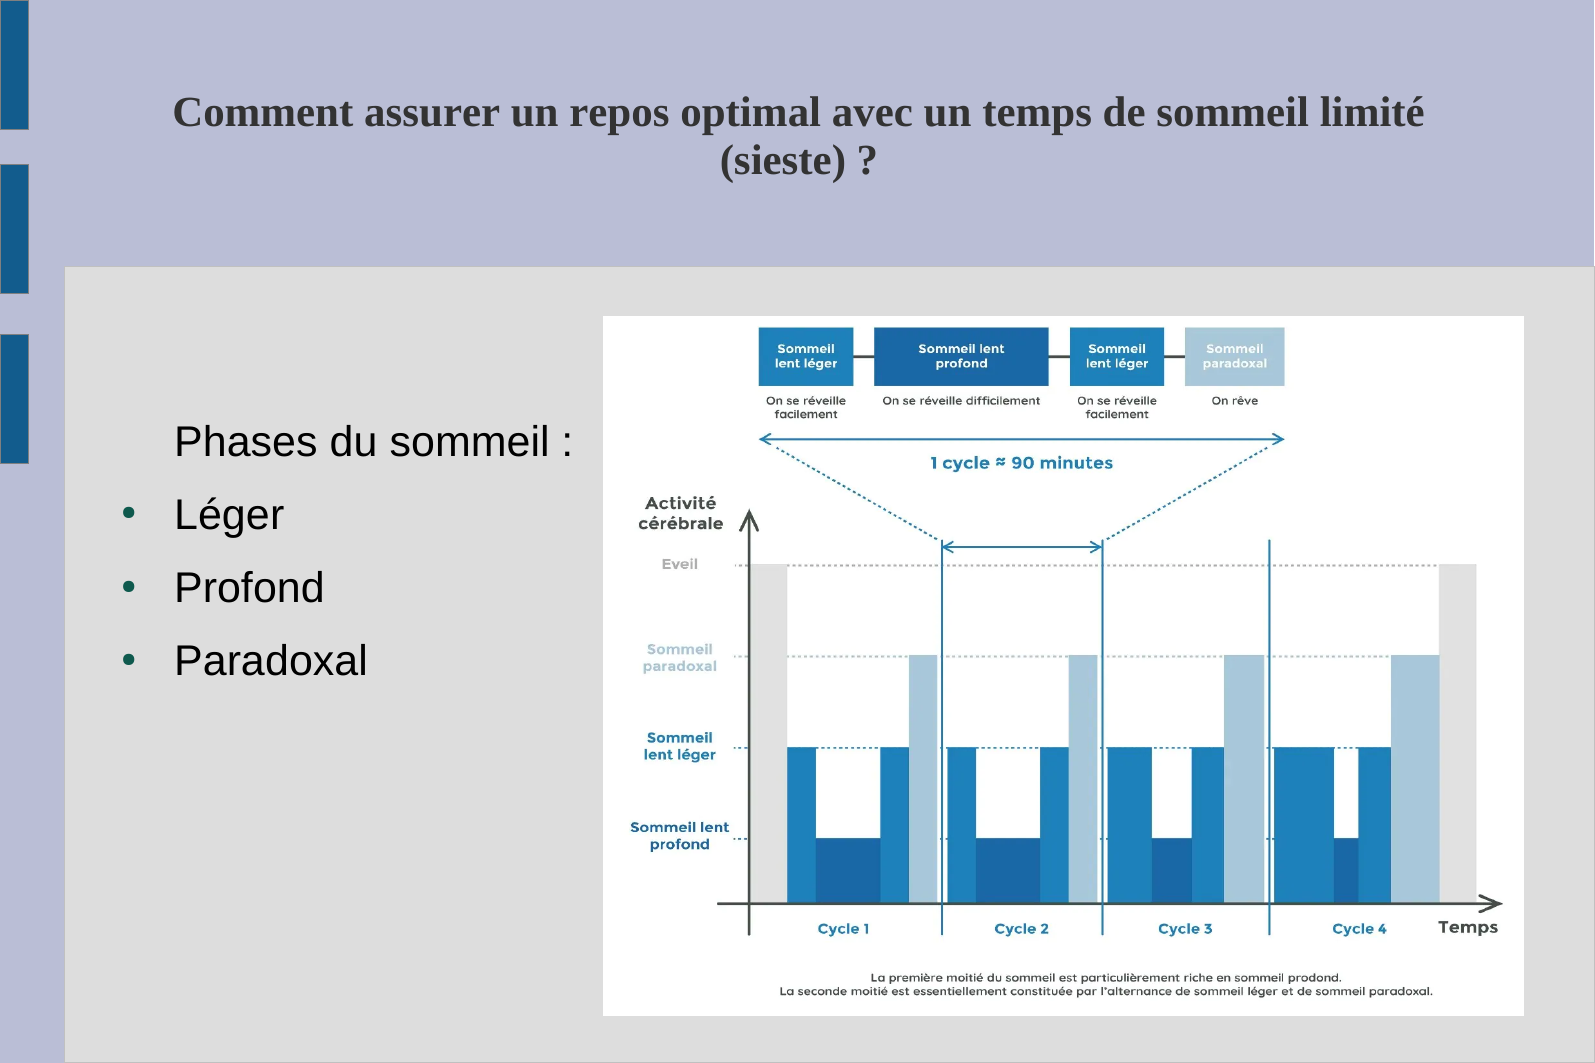

# Comment assurer un repos optimal avec un temps de sommeil limité (sieste) ?
Phases du sommeil :
Léger
Profond
Paradoxal